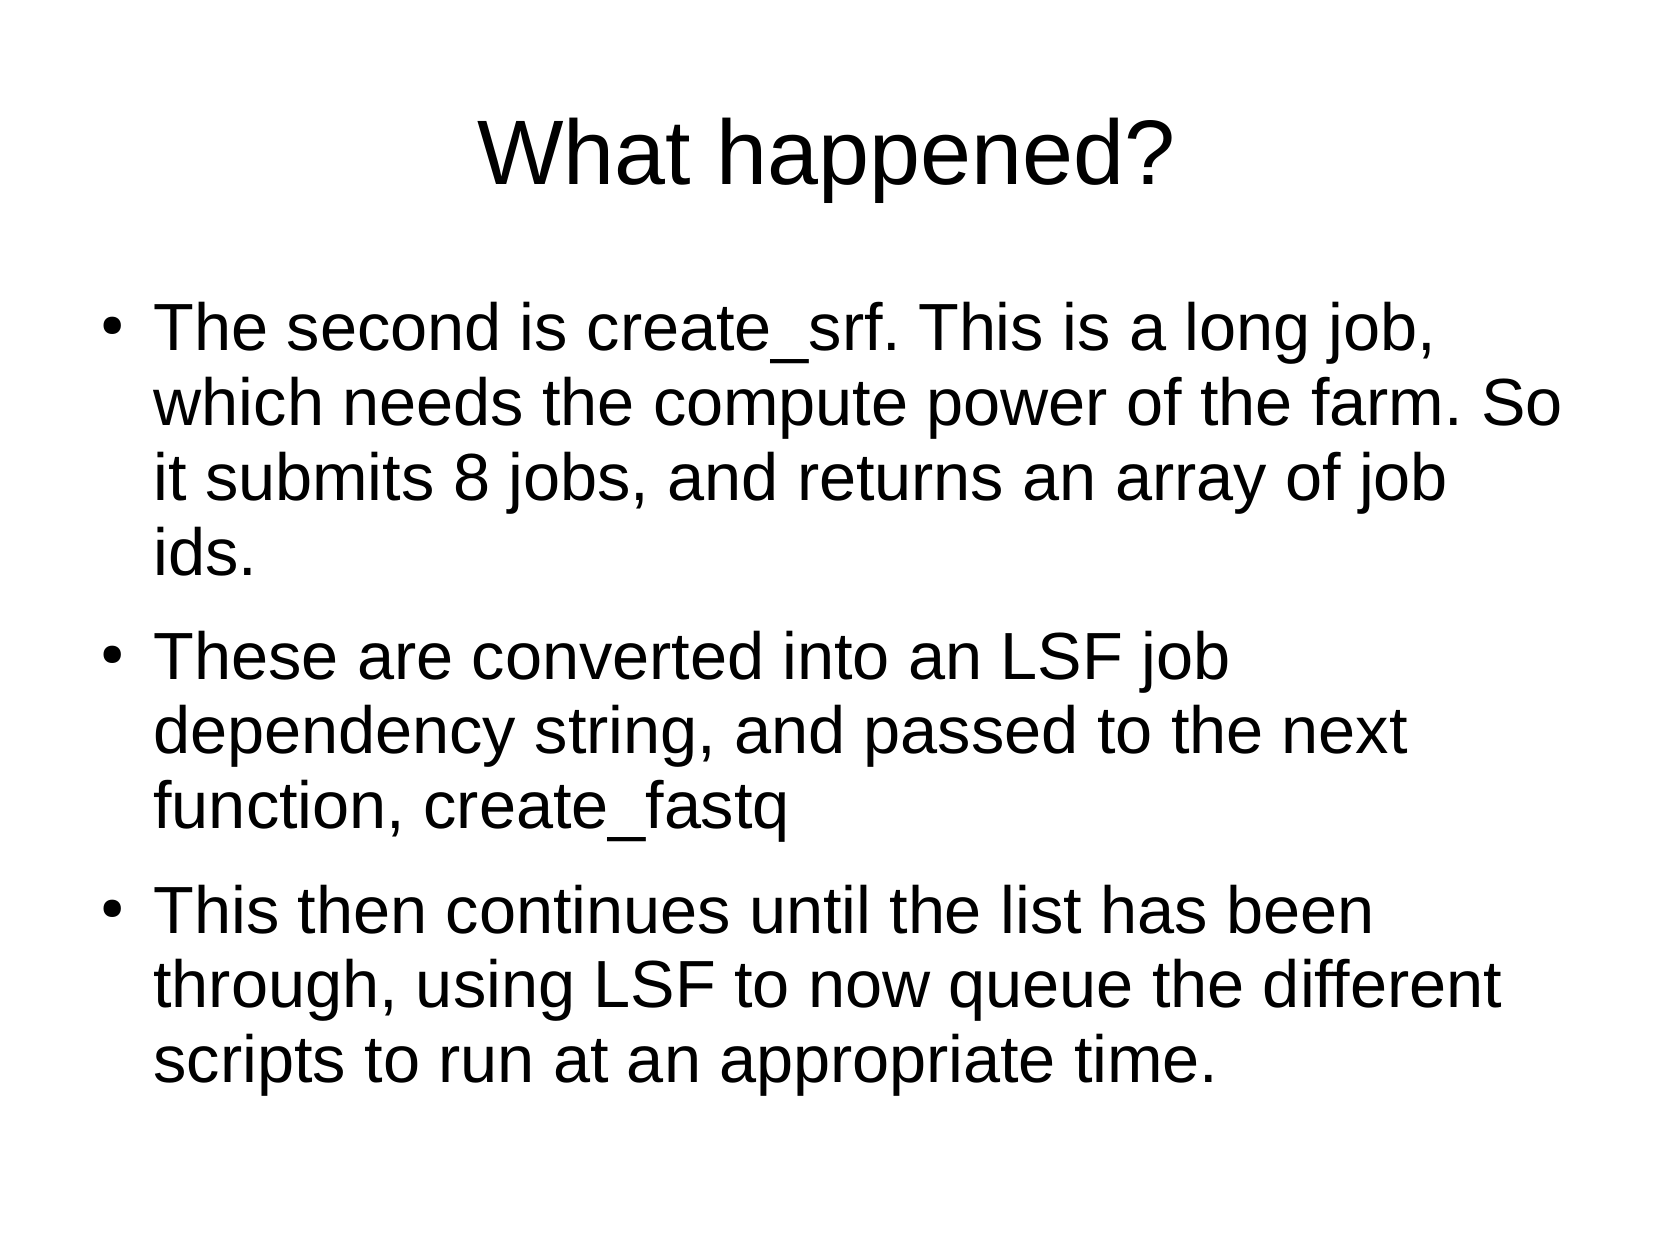

# What happened?
The second is create_srf. This is a long job, which needs the compute power of the farm. So it submits 8 jobs, and returns an array of job ids.
These are converted into an LSF job dependency string, and passed to the next function, create_fastq
This then continues until the list has been through, using LSF to now queue the different scripts to run at an appropriate time.